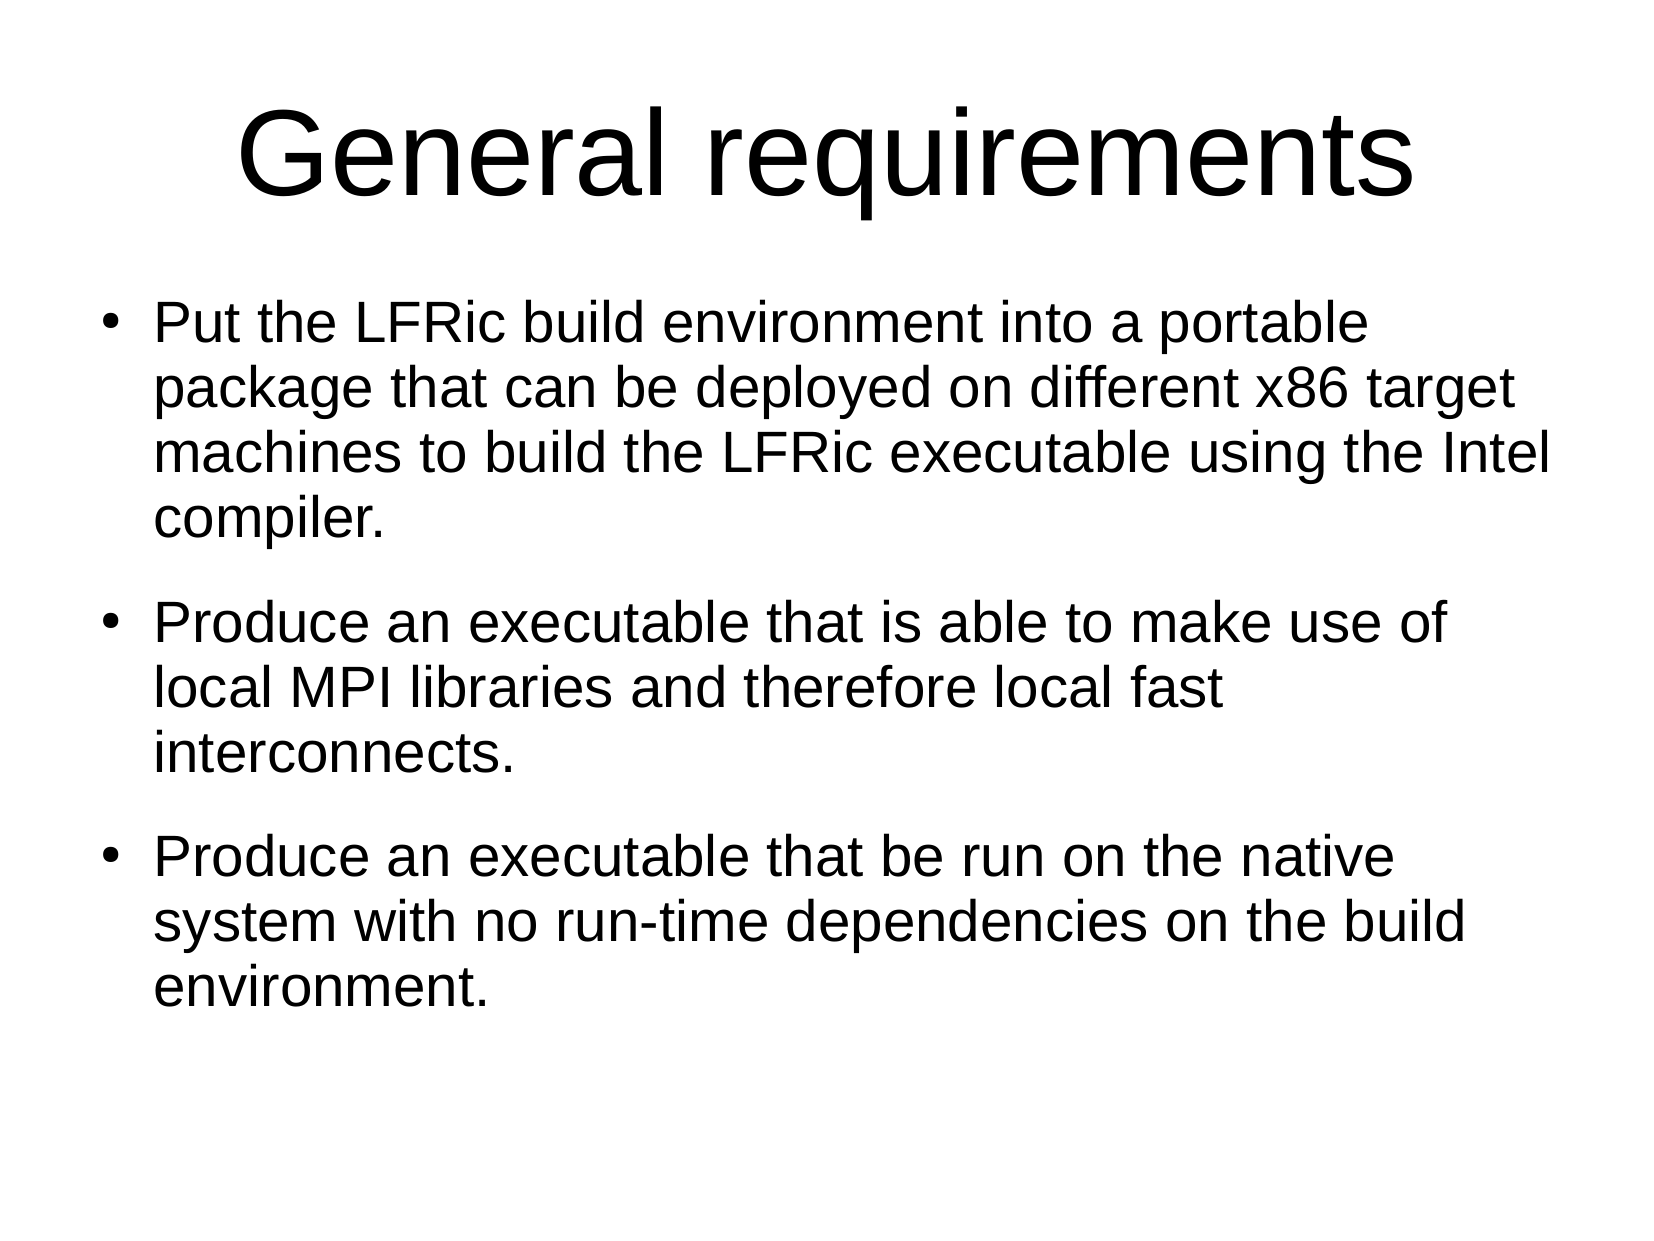

# General requirements
Put the LFRic build environment into a portable package that can be deployed on different x86 target machines to build the LFRic executable using the Intel compiler.
Produce an executable that is able to make use of local MPI libraries and therefore local fast interconnects.
Produce an executable that be run on the native system with no run-time dependencies on the build environment.